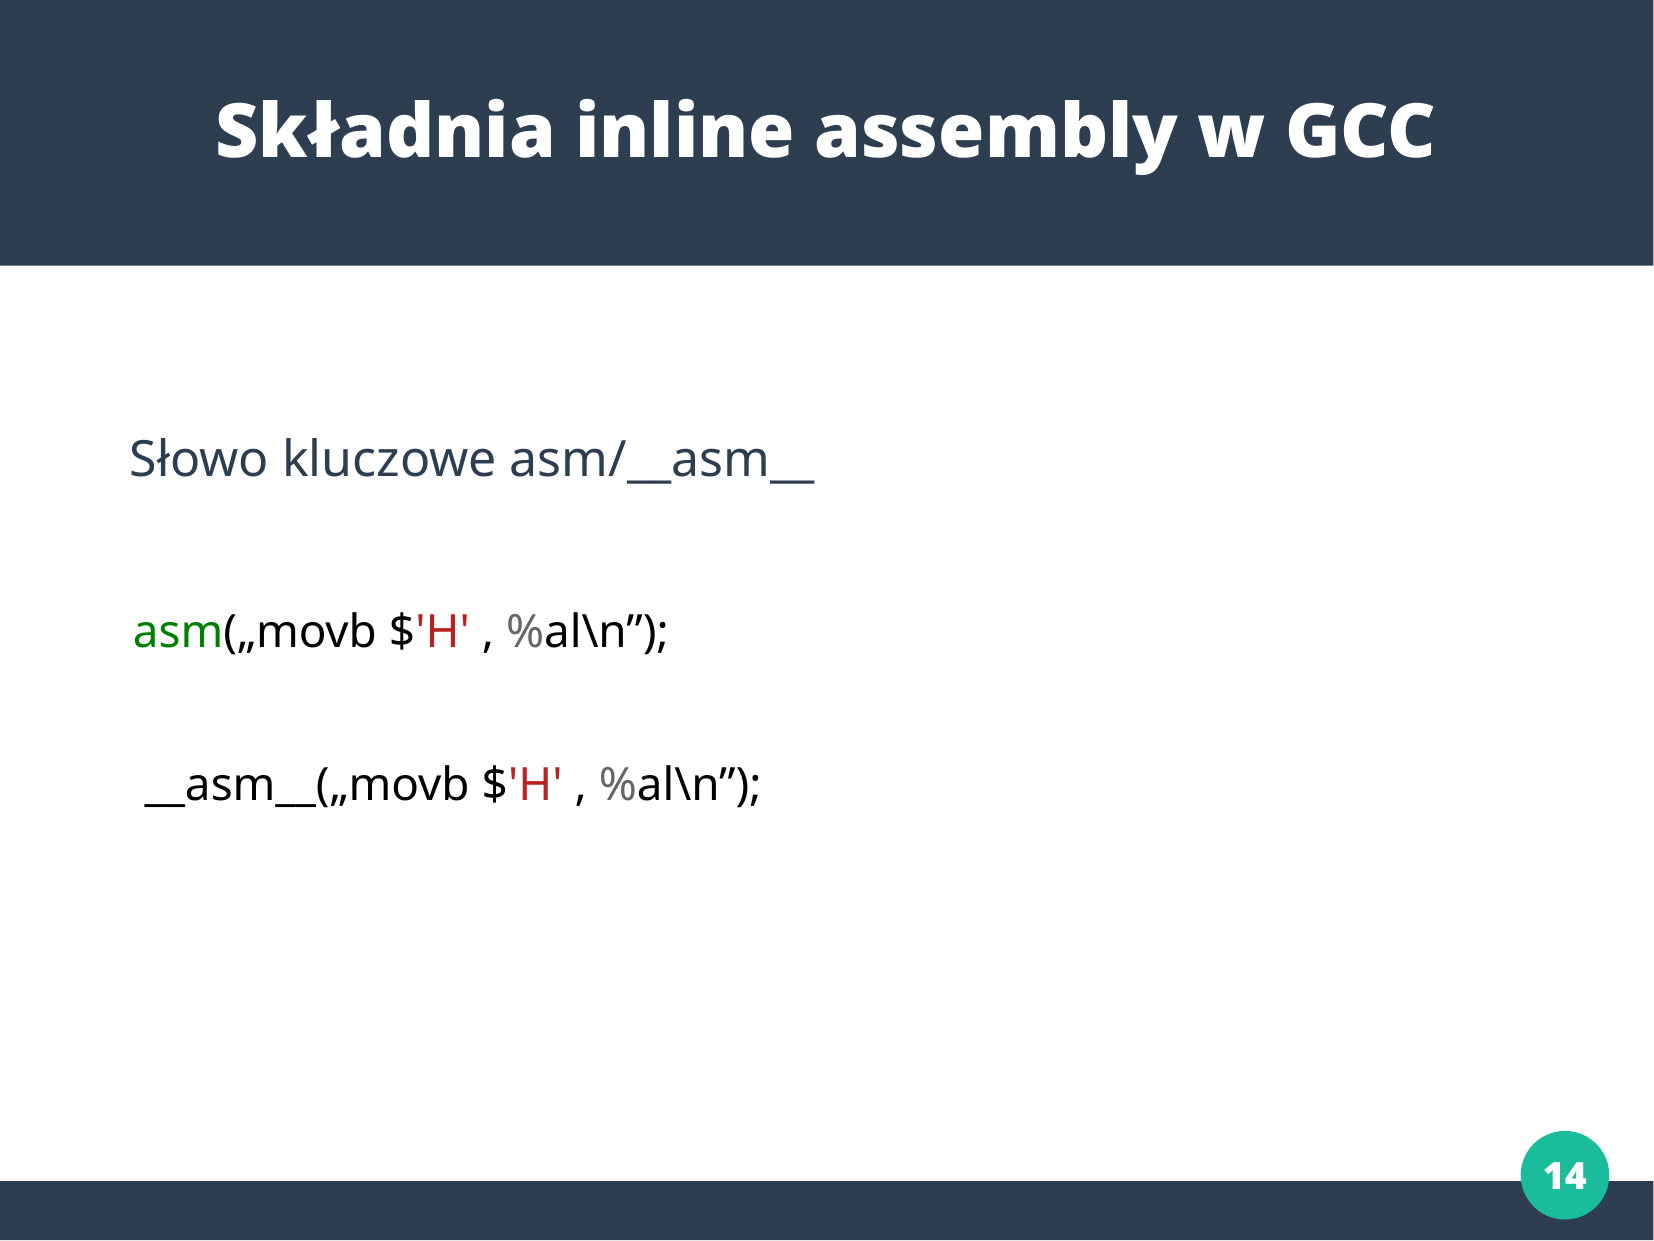

# Składnia inline assembly w GCC
Słowo kluczowe asm/__asm__
asm(„movb $'H' , %al\n”);
__asm__(„movb $'H' , %al\n”);
14